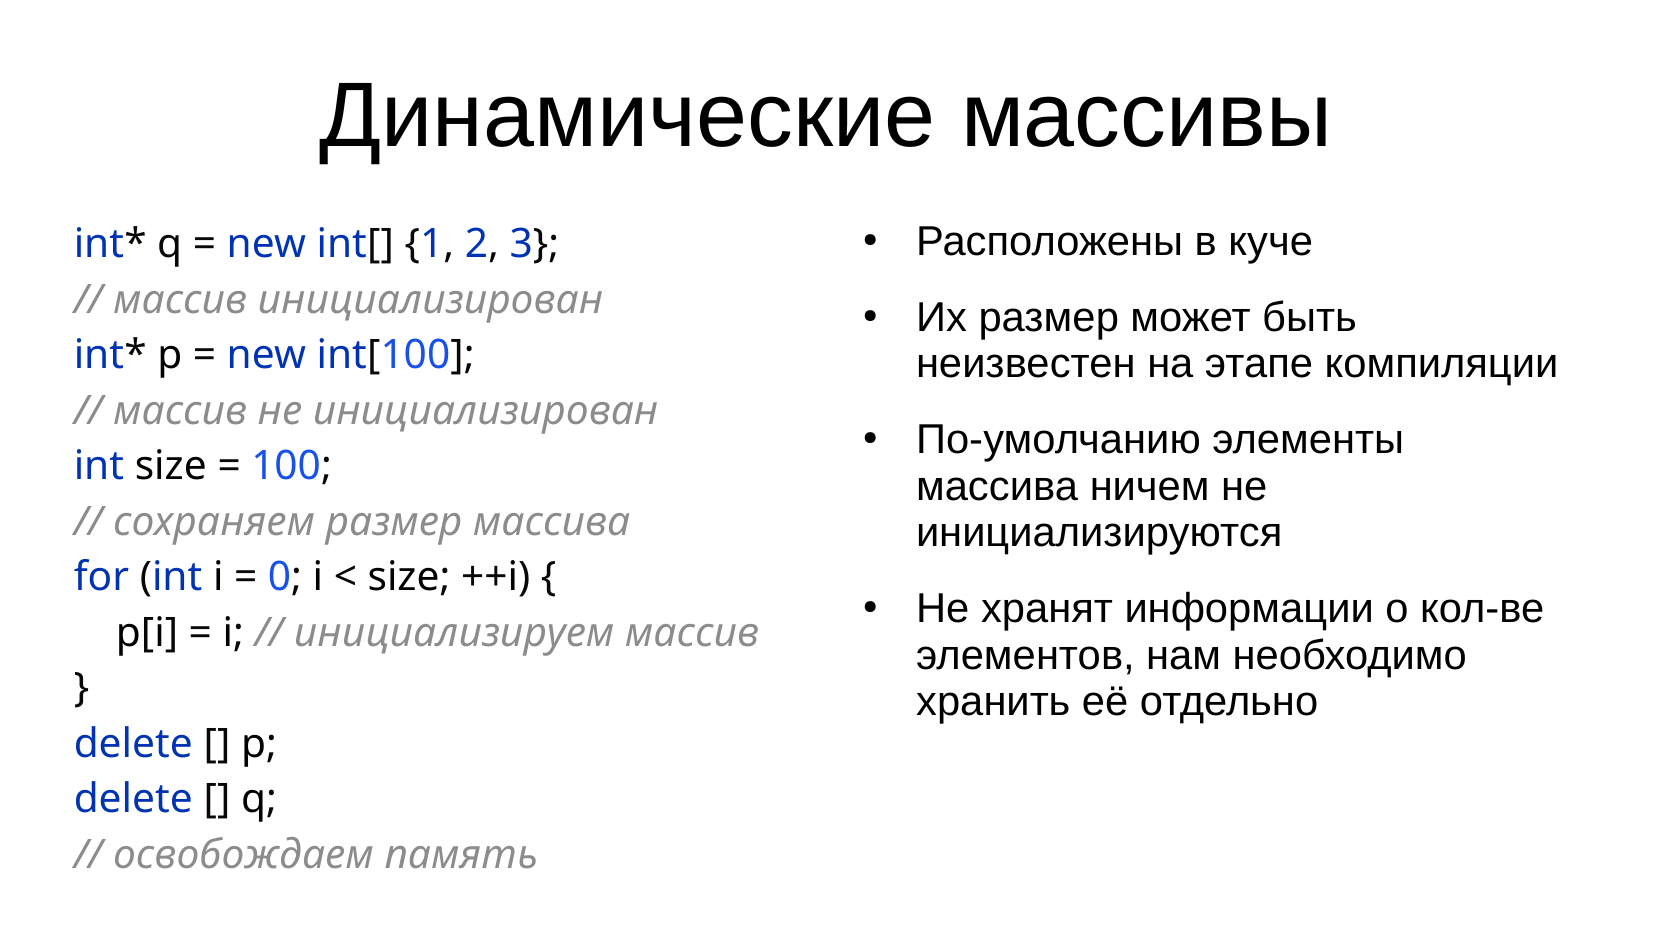

# Динамические массивы
int* q = new int[] {1, 2, 3};
// массив инициализирован
int* p = new int[100];
// массив не инициализирован
int size = 100;
// сохраняем размер массива
for (int i = 0; i < size; ++i) {
 p[i] = i; // инициализируем массив
}
delete [] p;
delete [] q;
// освобождаем память
Расположены в куче
Их размер может быть неизвестен на этапе компиляции
По-умолчанию элементы массива ничем не инициализируются
Не хранят информации о кол-ве элементов, нам необходимо хранить её отдельно